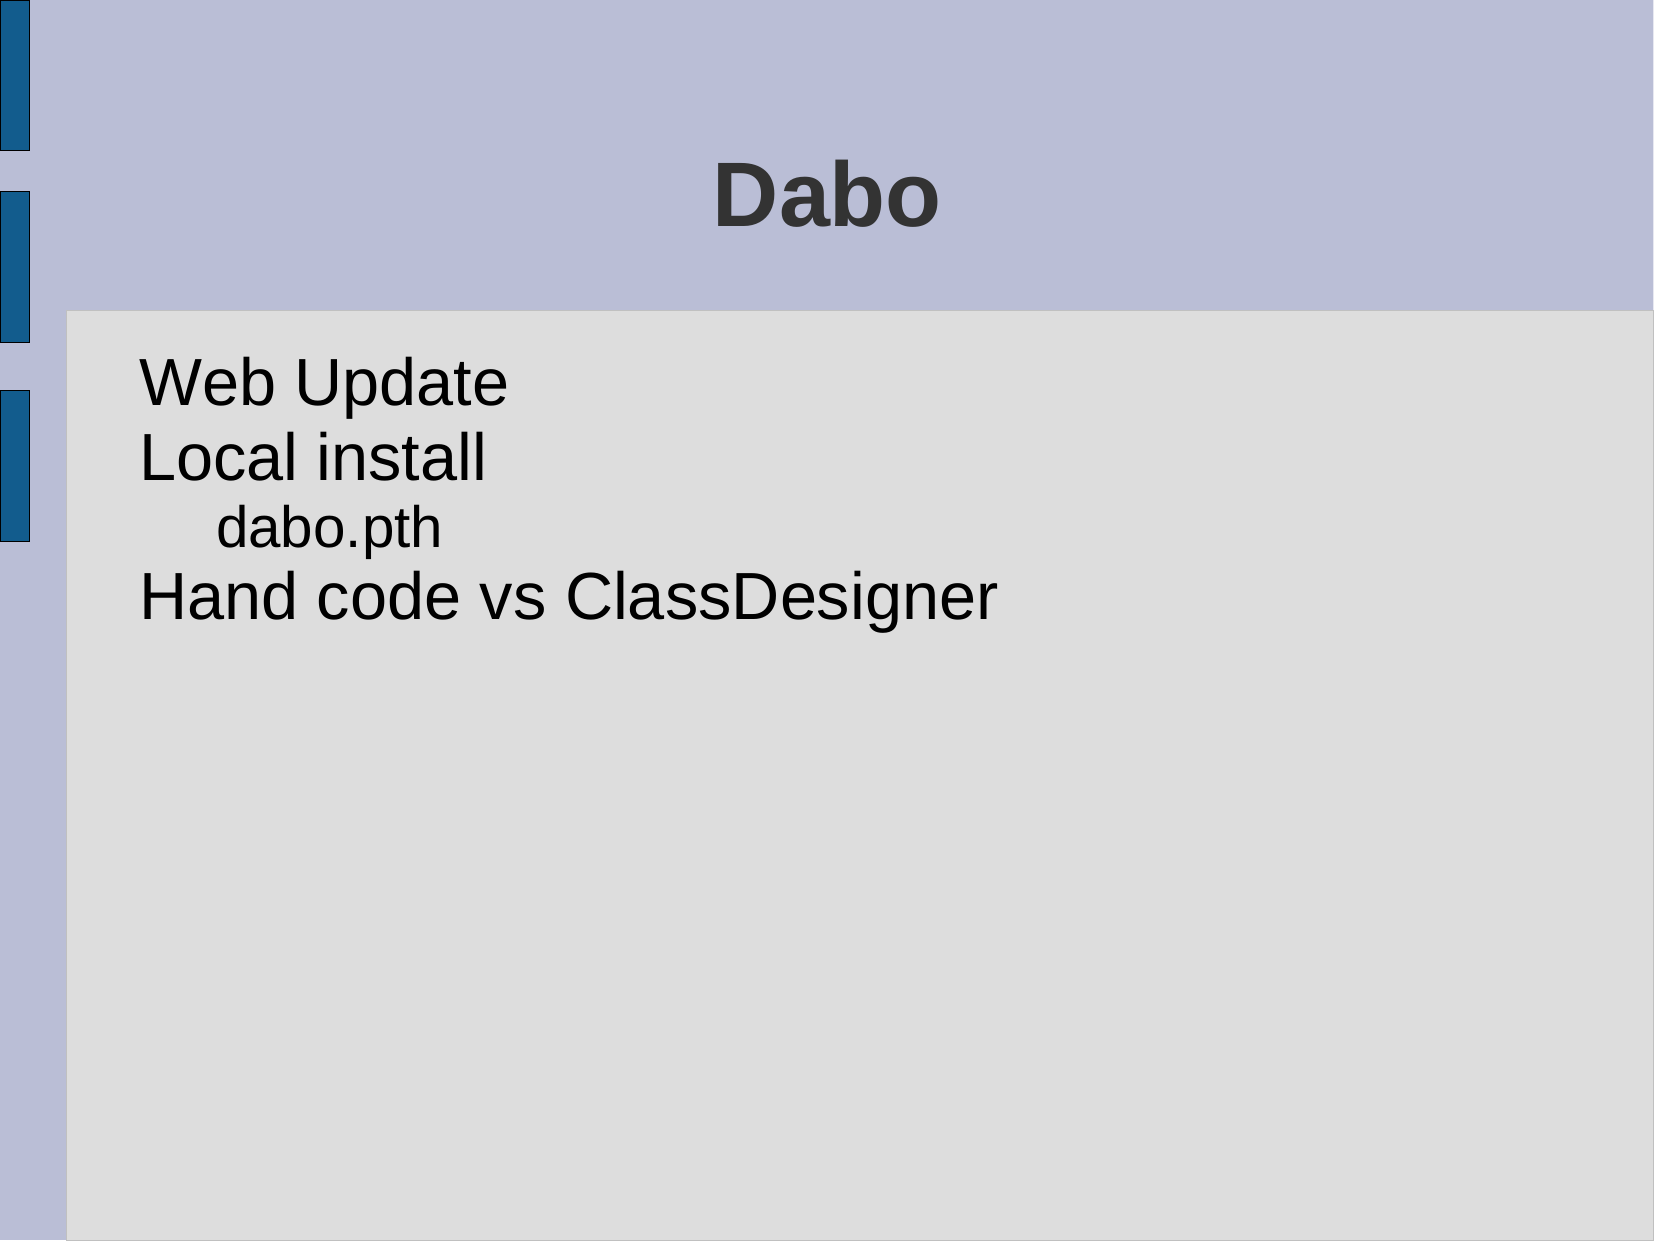

# Dabo
Web Update
Local install
dabo.pth
Hand code vs ClassDesigner